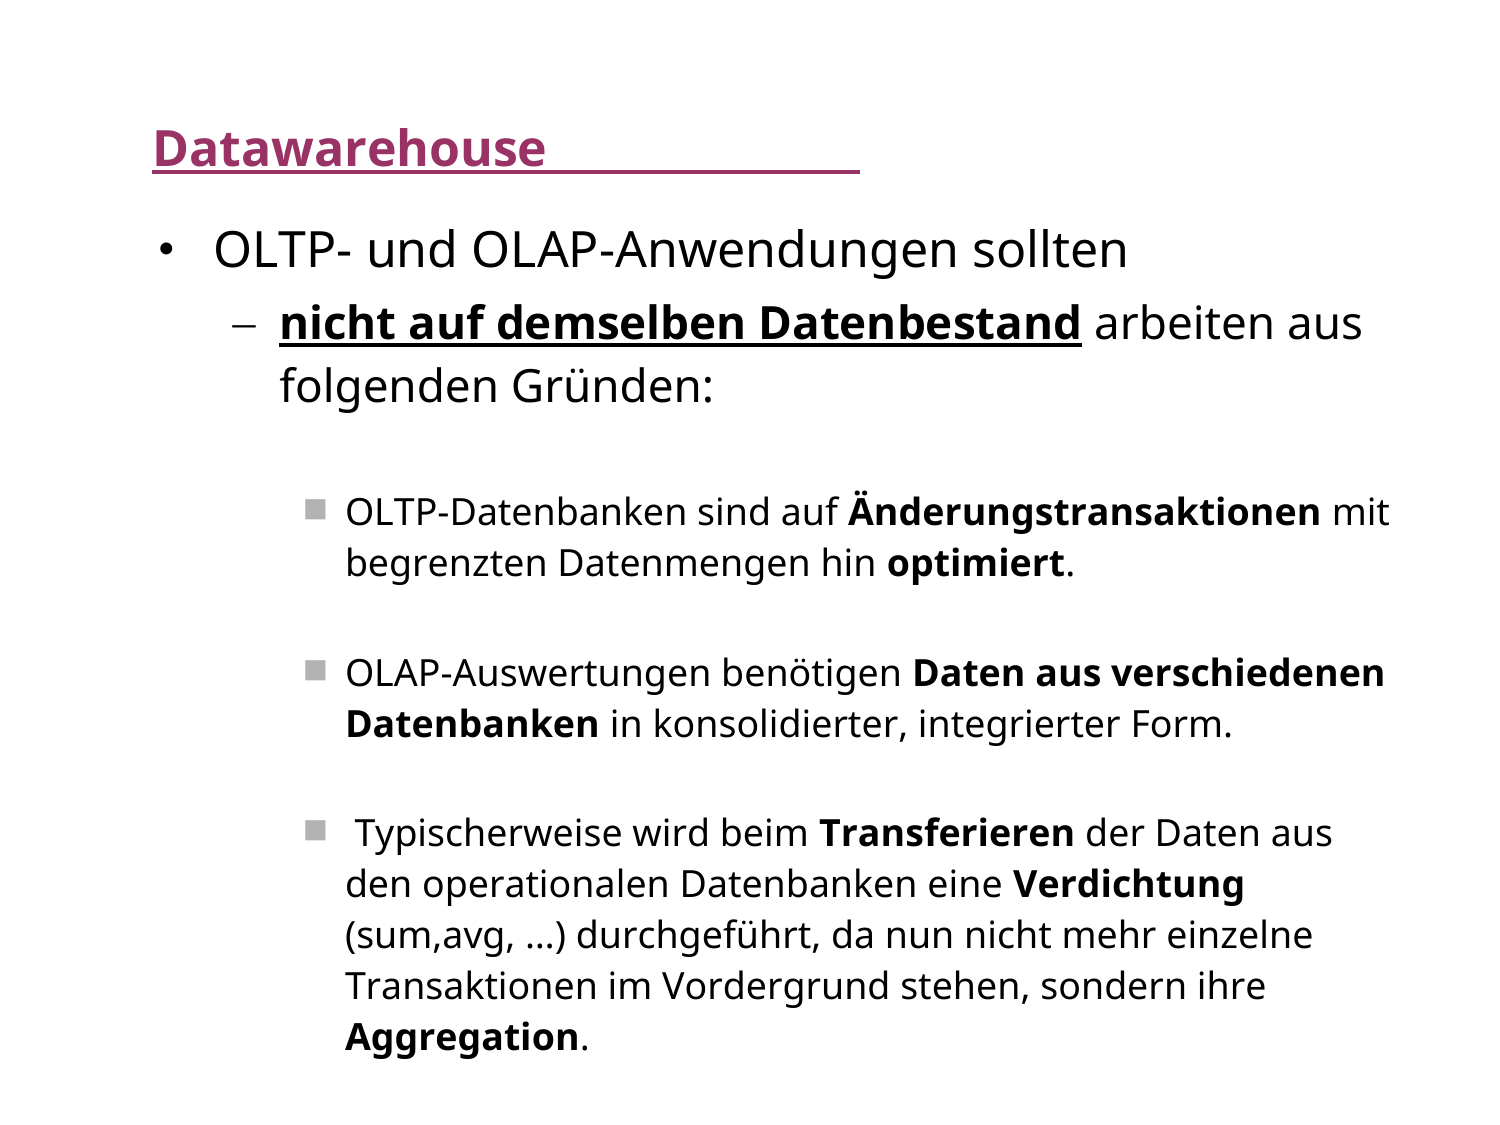

# Datawarehouse
OLTP- und OLAP-Anwendungen sollten
nicht auf demselben Datenbestand arbeiten aus folgenden Gründen:
OLTP-Datenbanken sind auf Änderungstransaktionen mit begrenzten Datenmengen hin optimiert.
OLAP-Auswertungen benötigen Daten aus verschiedenen Datenbanken in konsolidierter, integrierter Form.
 Typischerweise wird beim Transferieren der Daten aus den operationalen Datenbanken eine Verdichtung (sum,avg, …) durchgeführt, da nun nicht mehr einzelne Transaktionen im Vordergrund stehen, sondern ihre Aggregation.